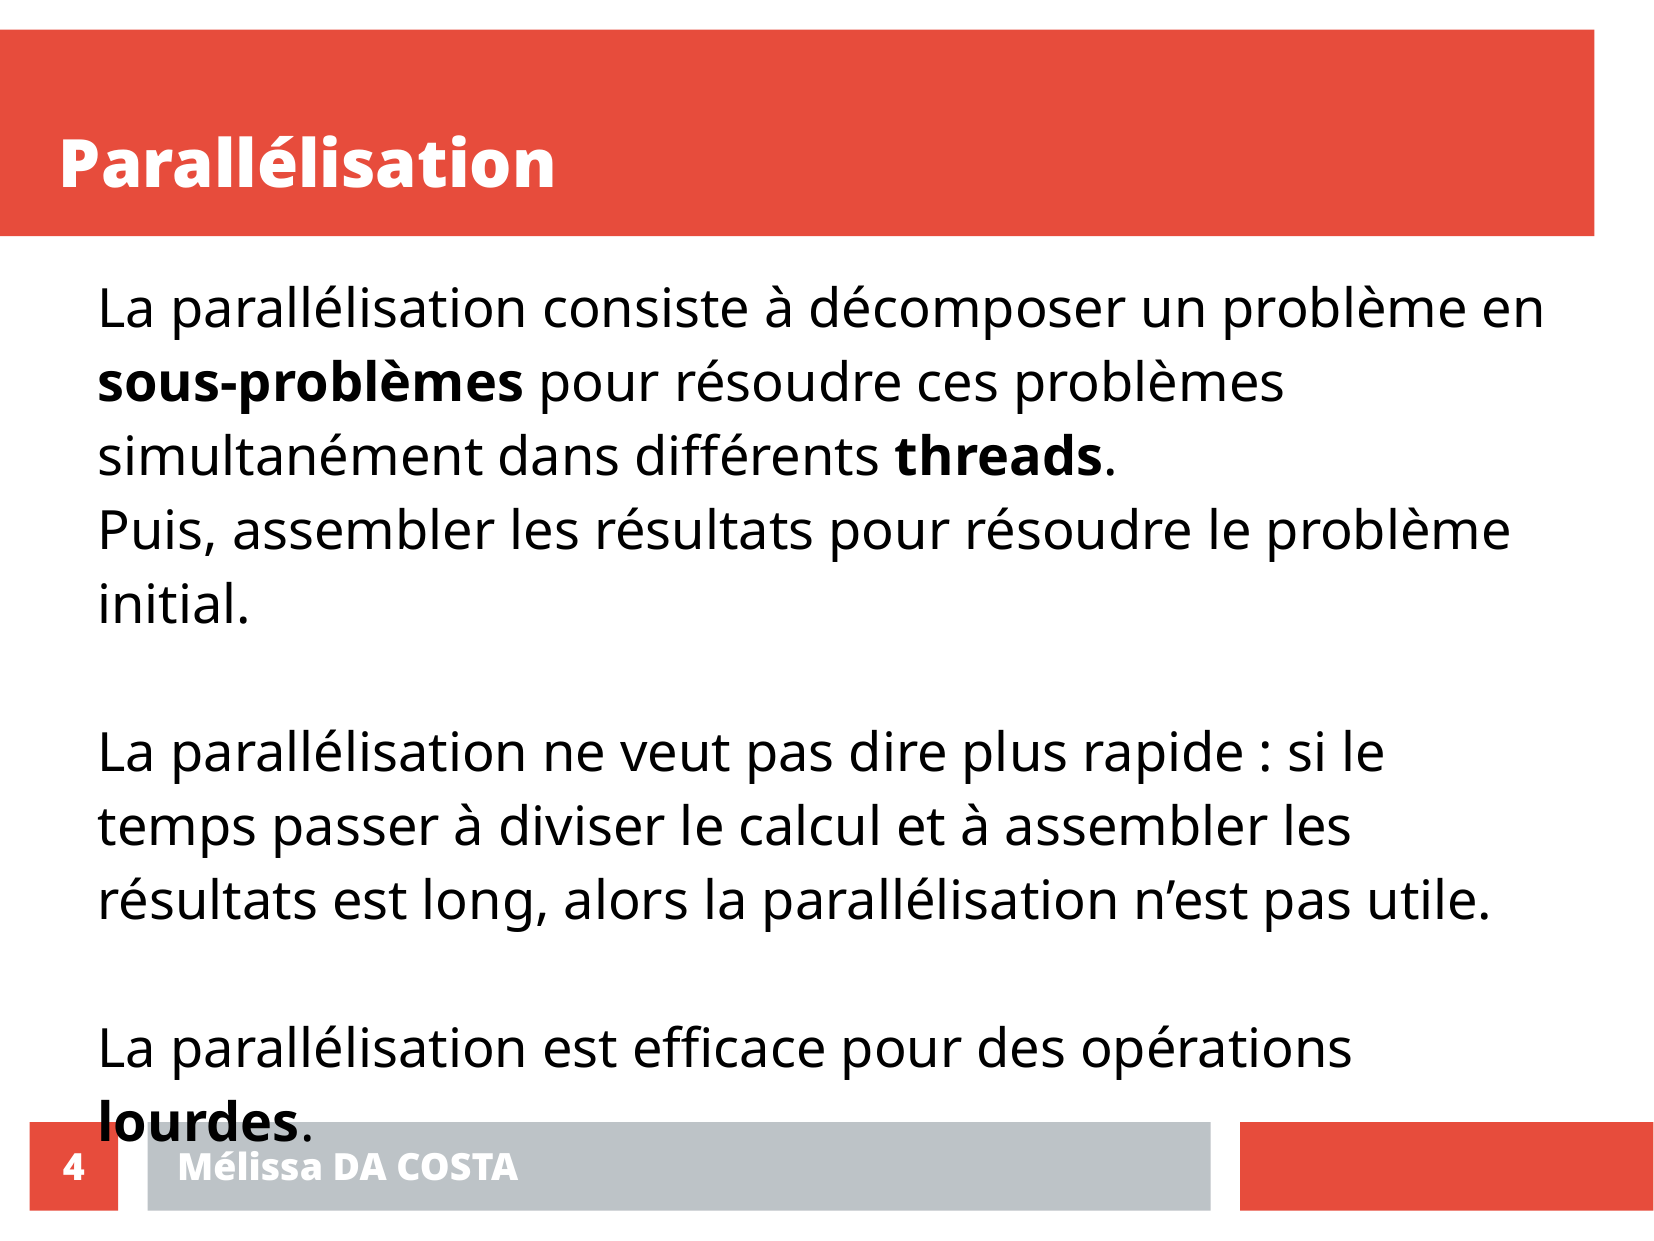

# Parallélisation
La parallélisation consiste à décomposer un problème en sous-problèmes pour résoudre ces problèmes simultanément dans différents threads.
Puis, assembler les résultats pour résoudre le problème initial.
La parallélisation ne veut pas dire plus rapide : si le temps passer à diviser le calcul et à assembler les résultats est long, alors la parallélisation n’est pas utile.
La parallélisation est efficace pour des opérations lourdes.
4
Mélissa DA COSTA